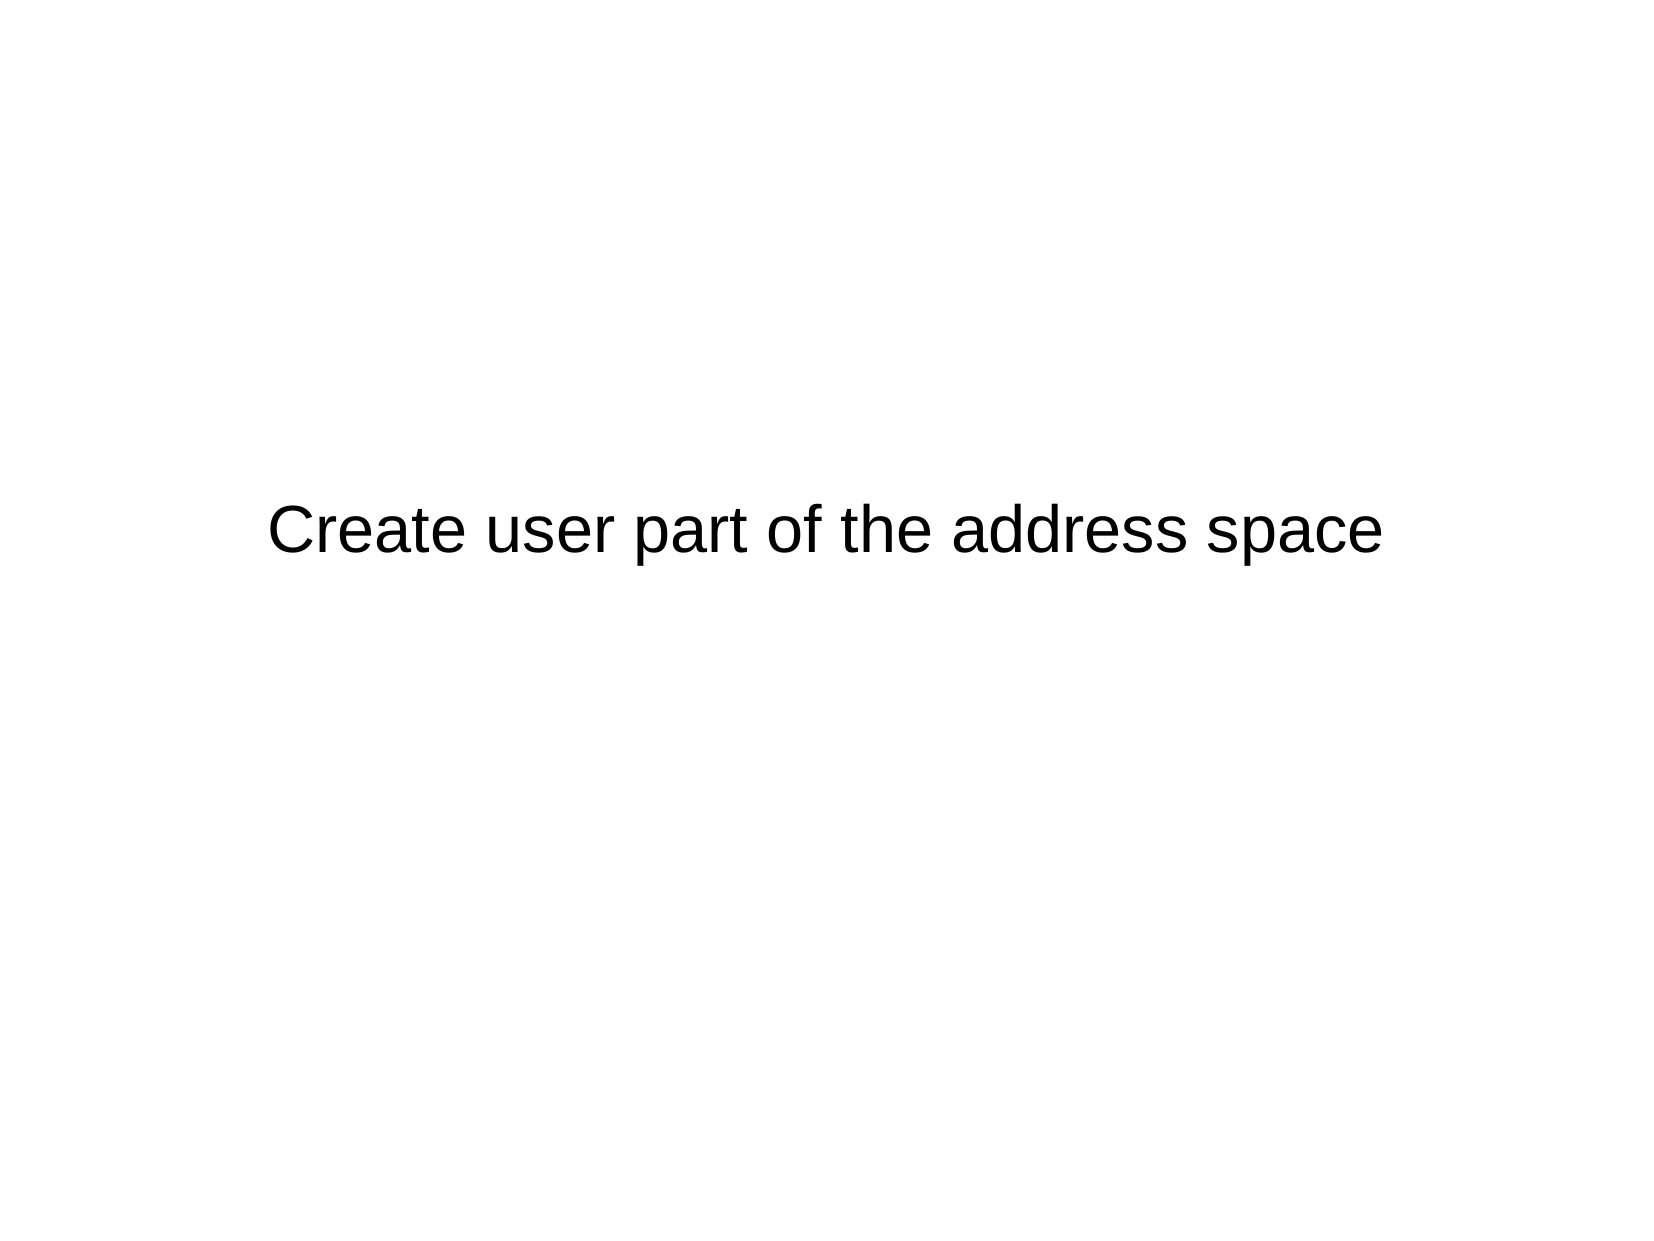

# Create user part of the address space